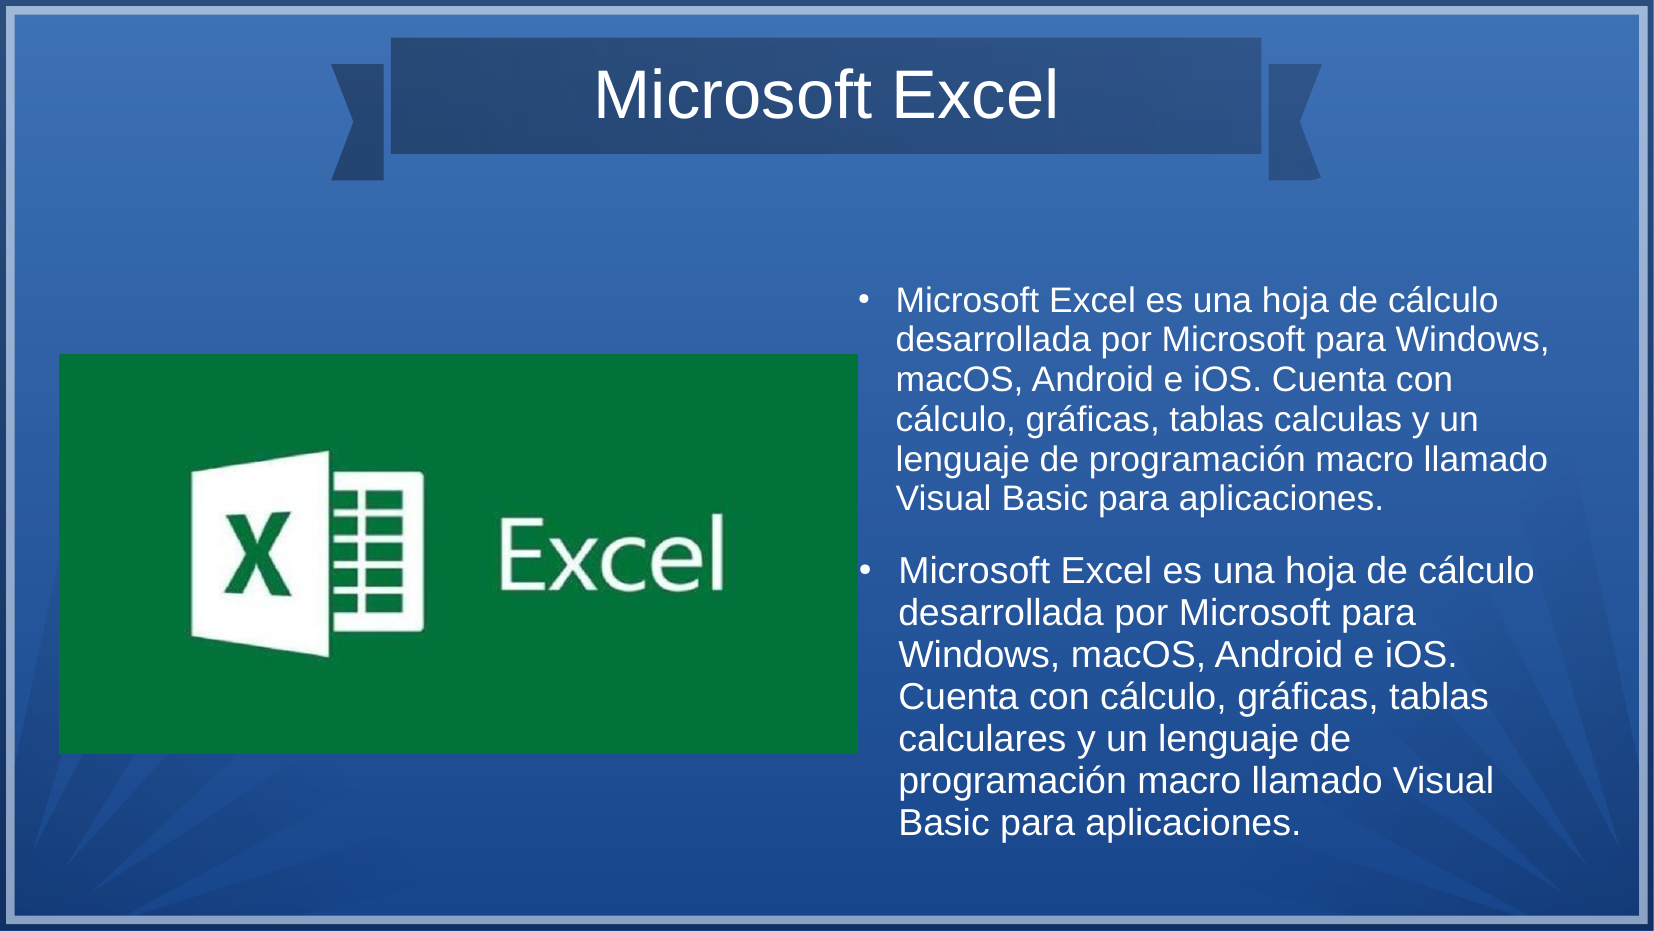

# Microsoft Excel
Microsoft Excel es una hoja de cálculo desarrollada por Microsoft para Windows, macOS, Android e iOS. Cuenta con cálculo, gráficas, tablas calculas y un lenguaje de programación macro llamado Visual Basic para aplicaciones.
Microsoft Excel es una hoja de cálculo desarrollada por Microsoft para Windows, macOS, Android e iOS. Cuenta con cálculo, gráficas, tablas calculares y un lenguaje de programación macro llamado Visual Basic para aplicaciones.